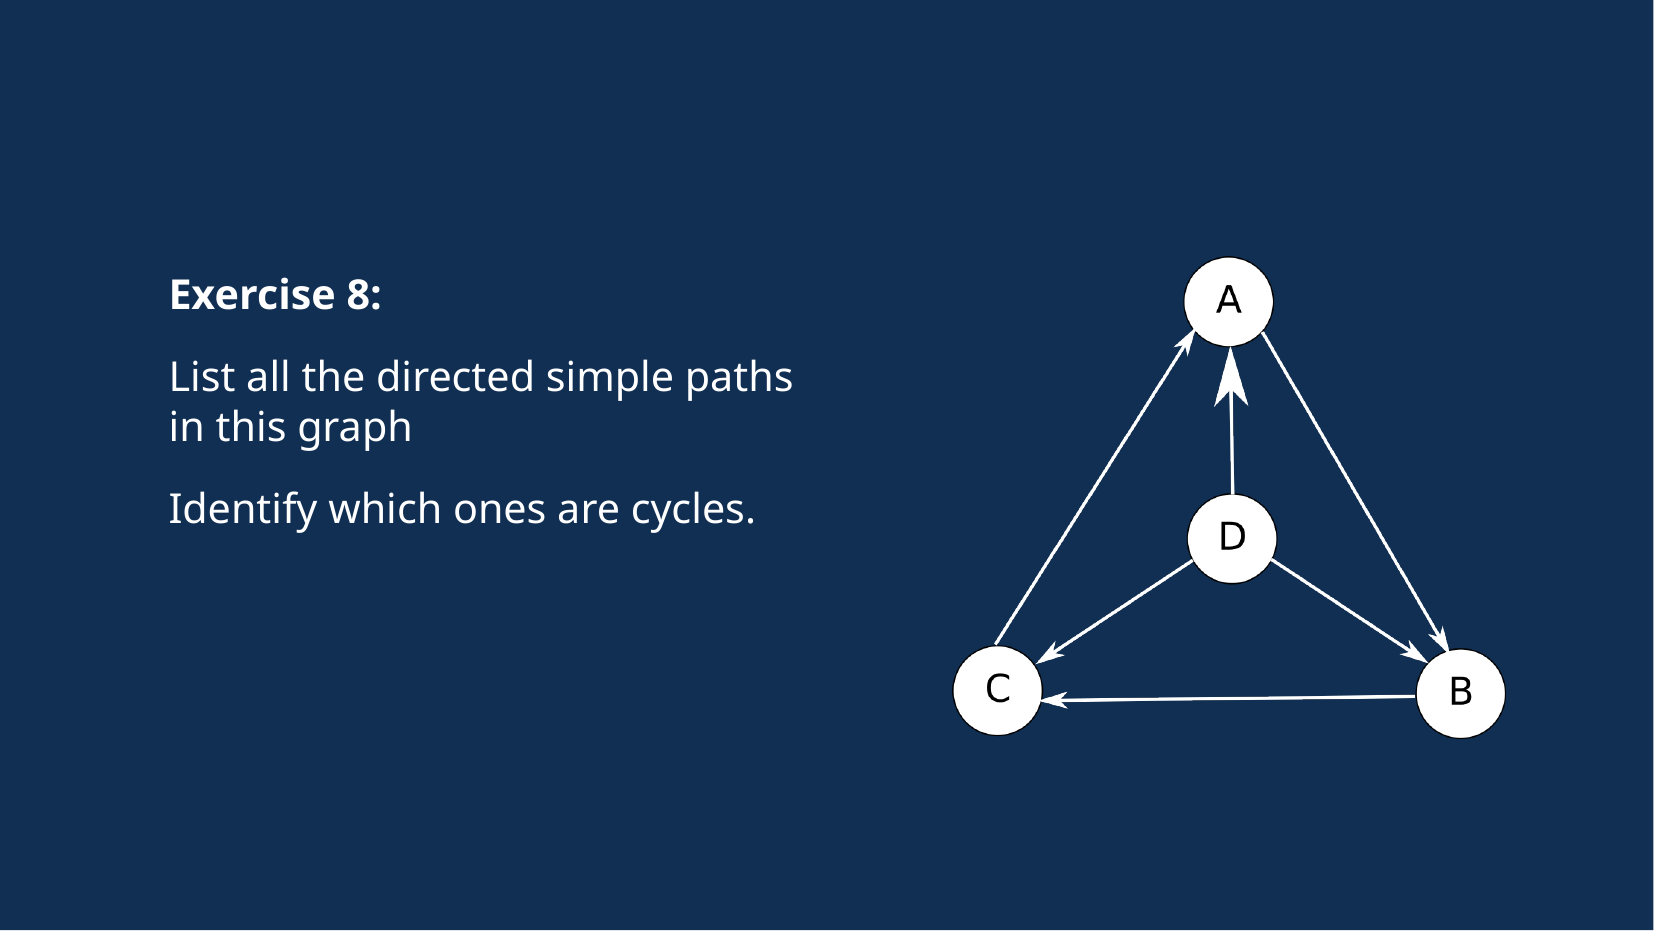

#
Exercise 8:
List all the directed simple paths in this graph
Identify which ones are cycles.